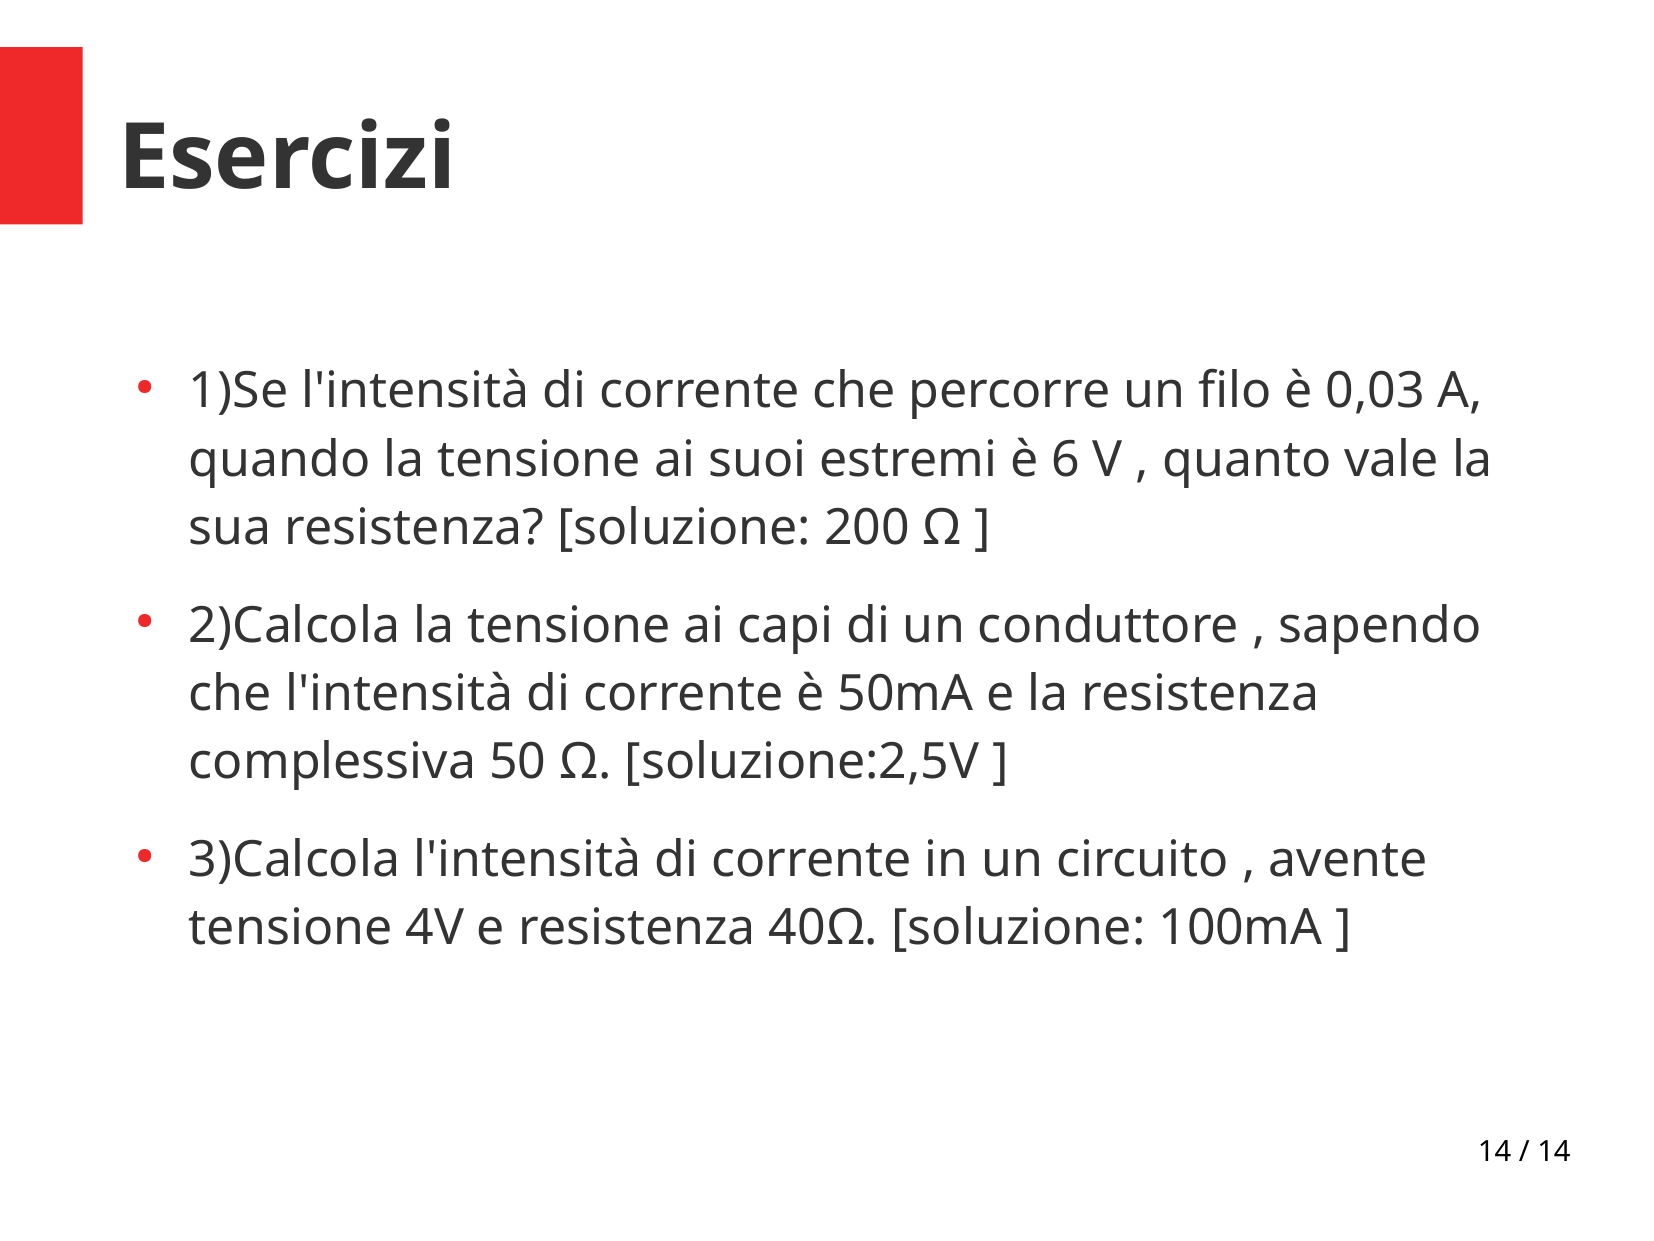

# Esercizi
1)Se l'intensità di corrente che percorre un filo è 0,03 A, quando la tensione ai suoi estremi è 6 V , quanto vale la sua resistenza? [soluzione: 200 Ω ]
2)Calcola la tensione ai capi di un conduttore , sapendo che l'intensità di corrente è 50mA e la resistenza complessiva 50 Ω. [soluzione:2,5V ]
3)Calcola l'intensità di corrente in un circuito , avente tensione 4V e resistenza 40Ω. [soluzione: 100mA ]
14